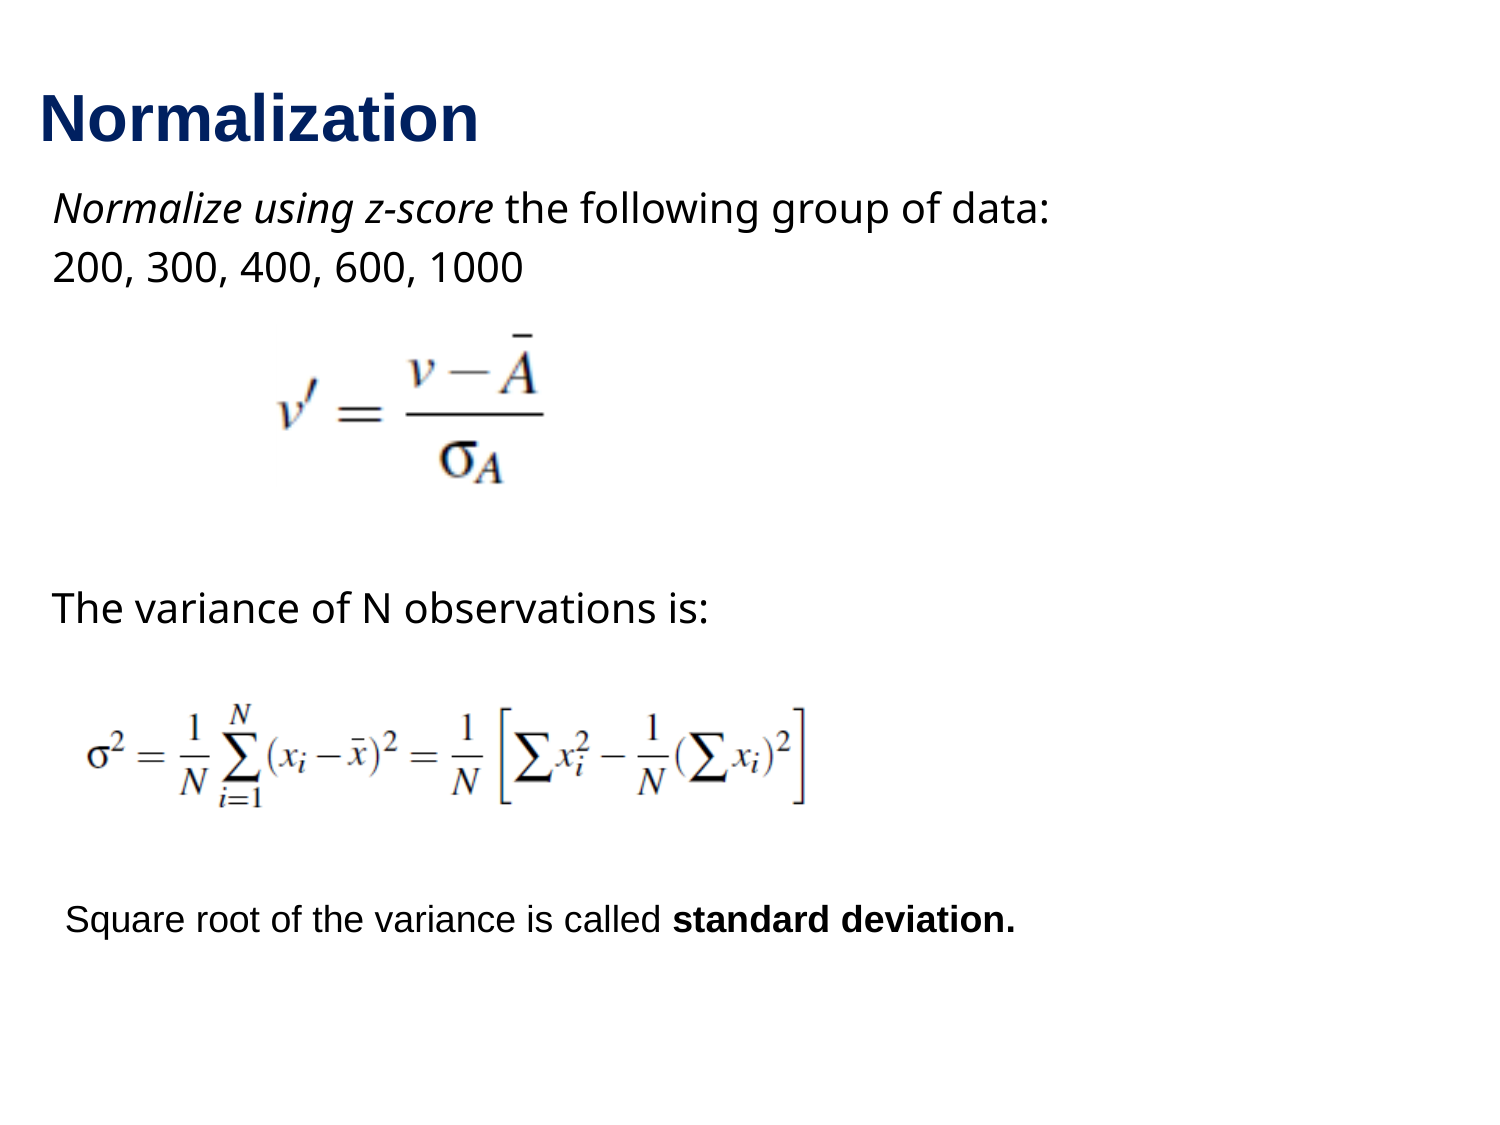

# Normalization
Normalize using z-score the following group of data:
200, 300, 400, 600, 1000
The variance of N observations is:
Square root of the variance is called standard deviation.